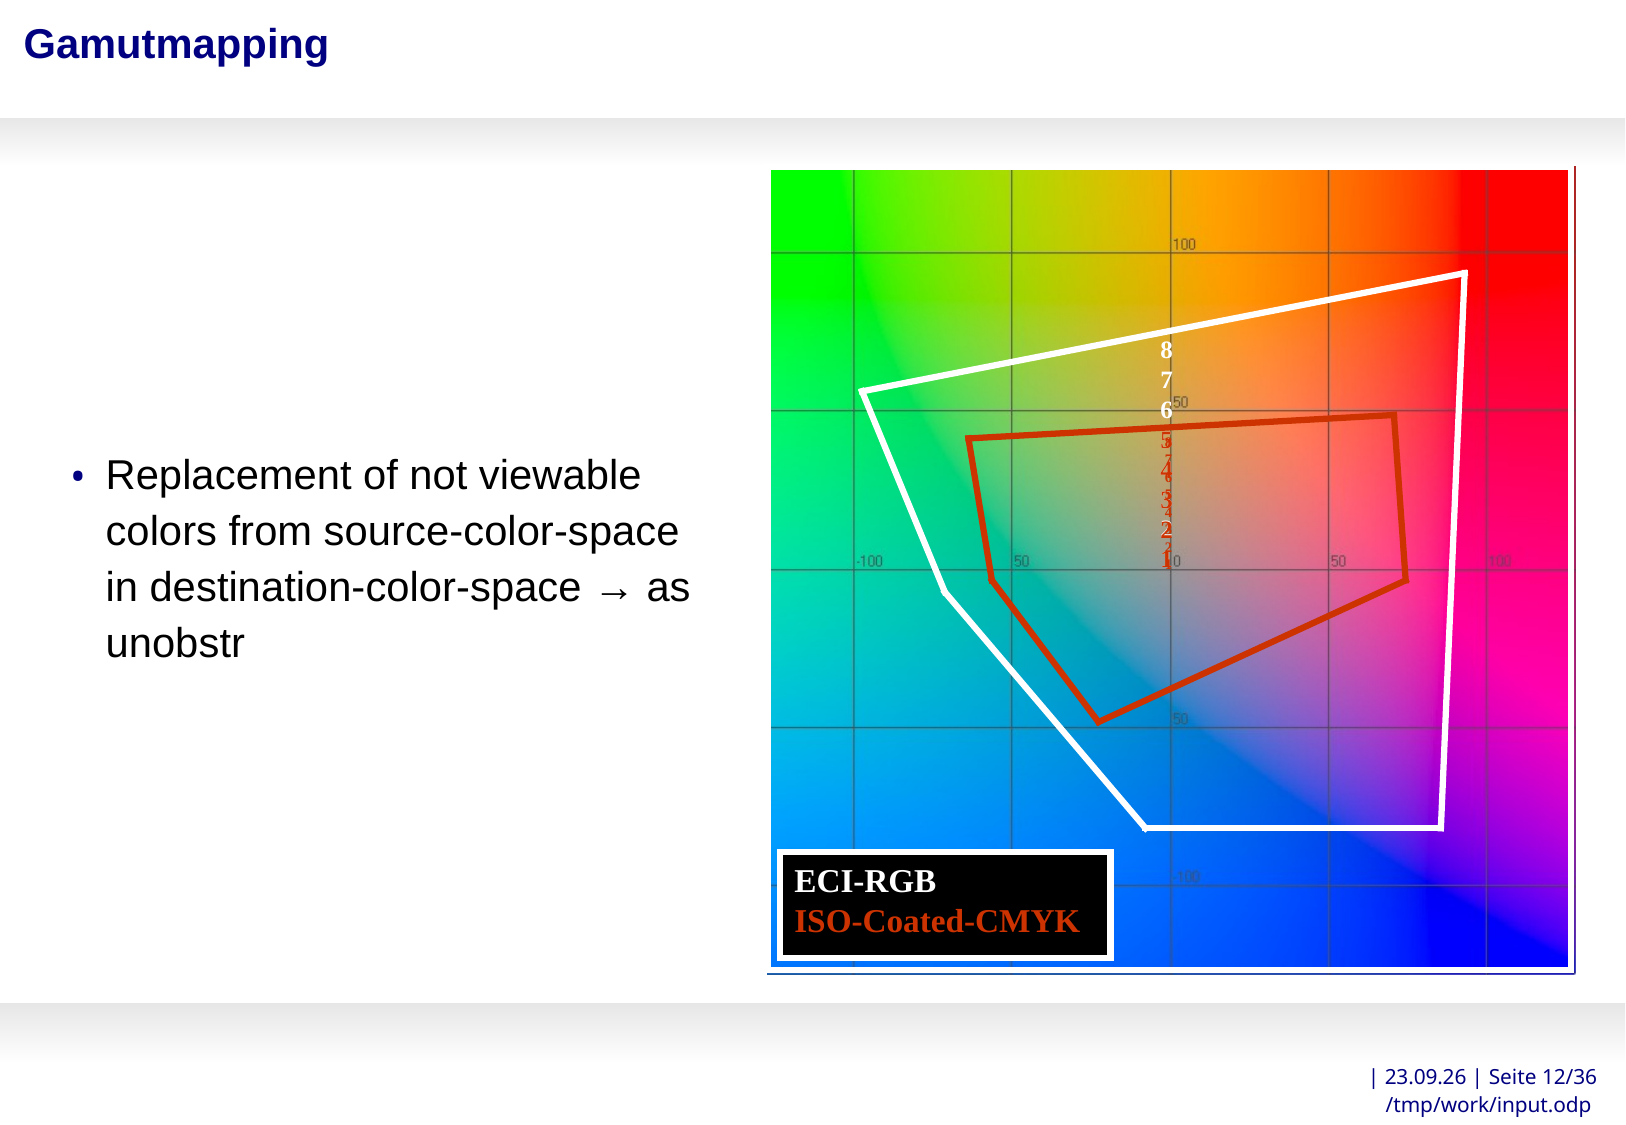

# Gamutmapping
8
7
6
5
4
3
2
1
8
7
6
5
4
3
2
1
5
4
3
2
1
Replacement of not viewable colors from source-color-space in destination-color-space → as unobstr
ECI-RGB
ISO-Coated-CMYK